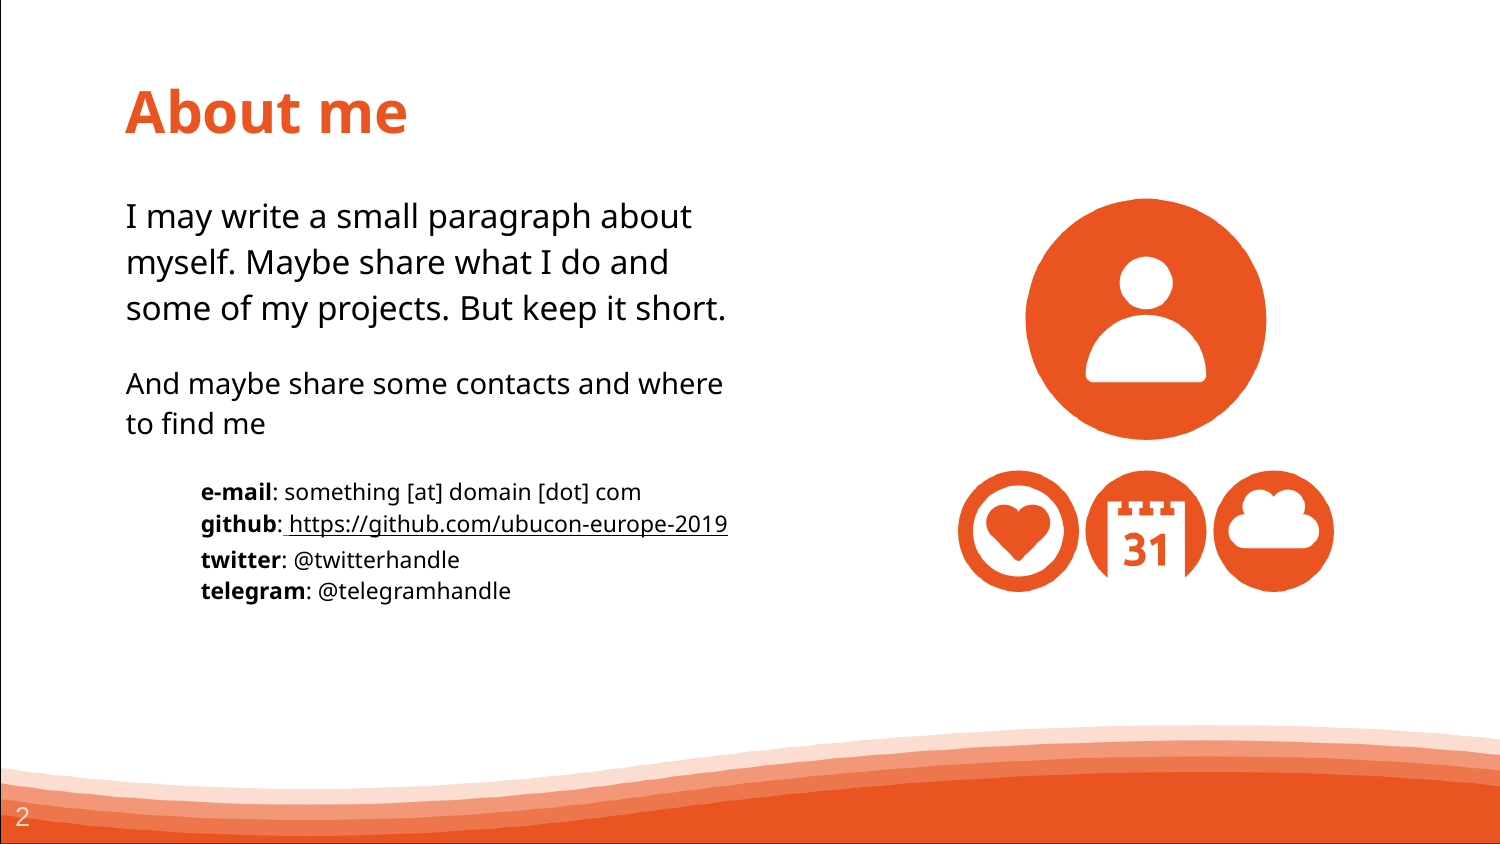

# About me
I may write a small paragraph about myself. Maybe share what I do and some of my projects. But keep it short.
And maybe share some contacts and where to find me
e-mail: something [at] domain [dot] com
github: https://github.com/ubucon-europe-2019
twitter: @twitterhandle
telegram: @telegramhandle